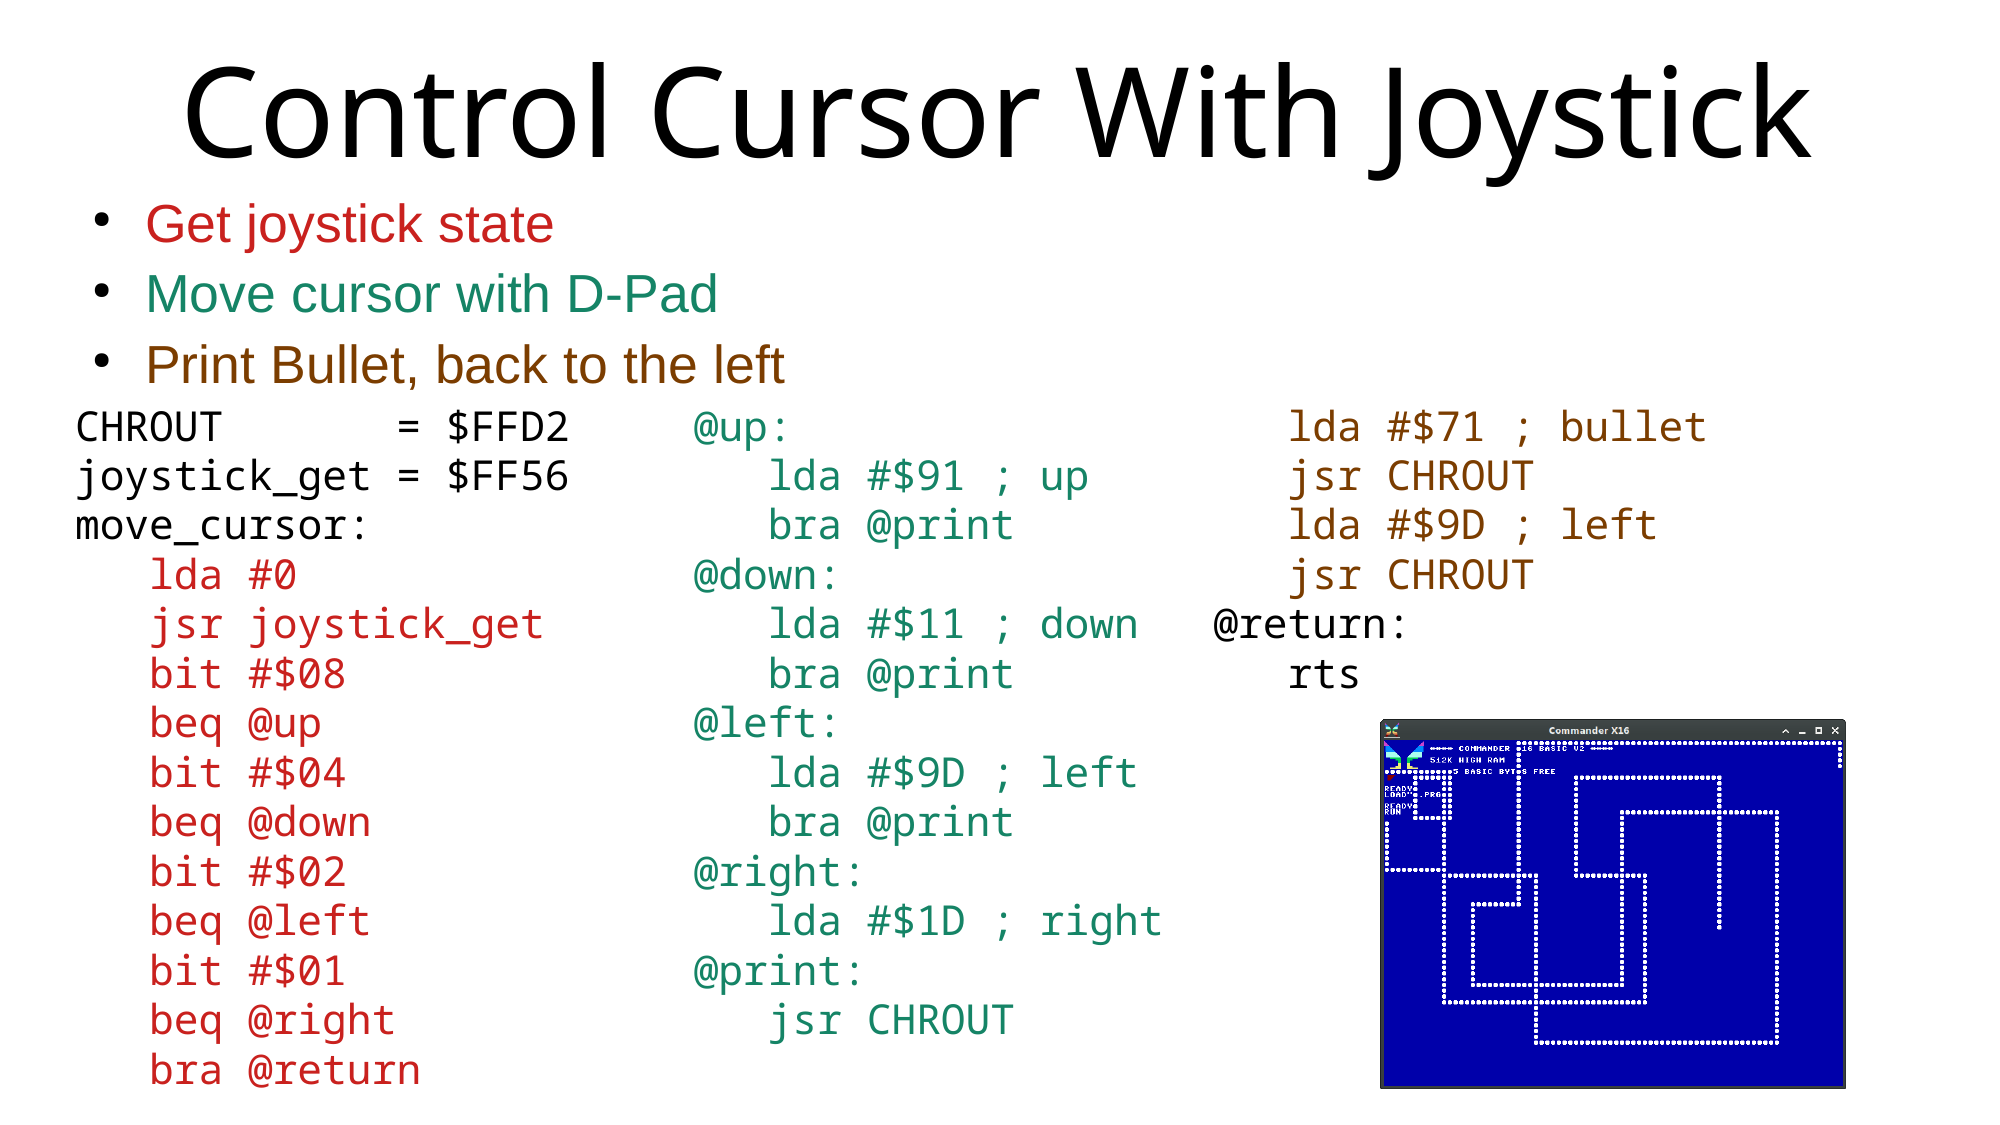

Control Cursor With Joystick
# Get joystick state
Move cursor with D-Pad
Print Bullet, back to the left
CHROUT = $FFD2 @up: lda #$71 ; bullet
joystick_get = $FF56 lda #$91 ; up jsr CHROUT
move_cursor: bra @print lda #$9D ; left
 lda #0 @down: jsr CHROUT
 jsr joystick_get lda #$11 ; down @return:
 bit #$08 bra @print rts
 beq @up @left:
 bit #$04 lda #$9D ; left
 beq @down bra @print
 bit #$02 @right:
 beq @left lda #$1D ; right
 bit #$01 @print:
 beq @right jsr CHROUT
 bra @return